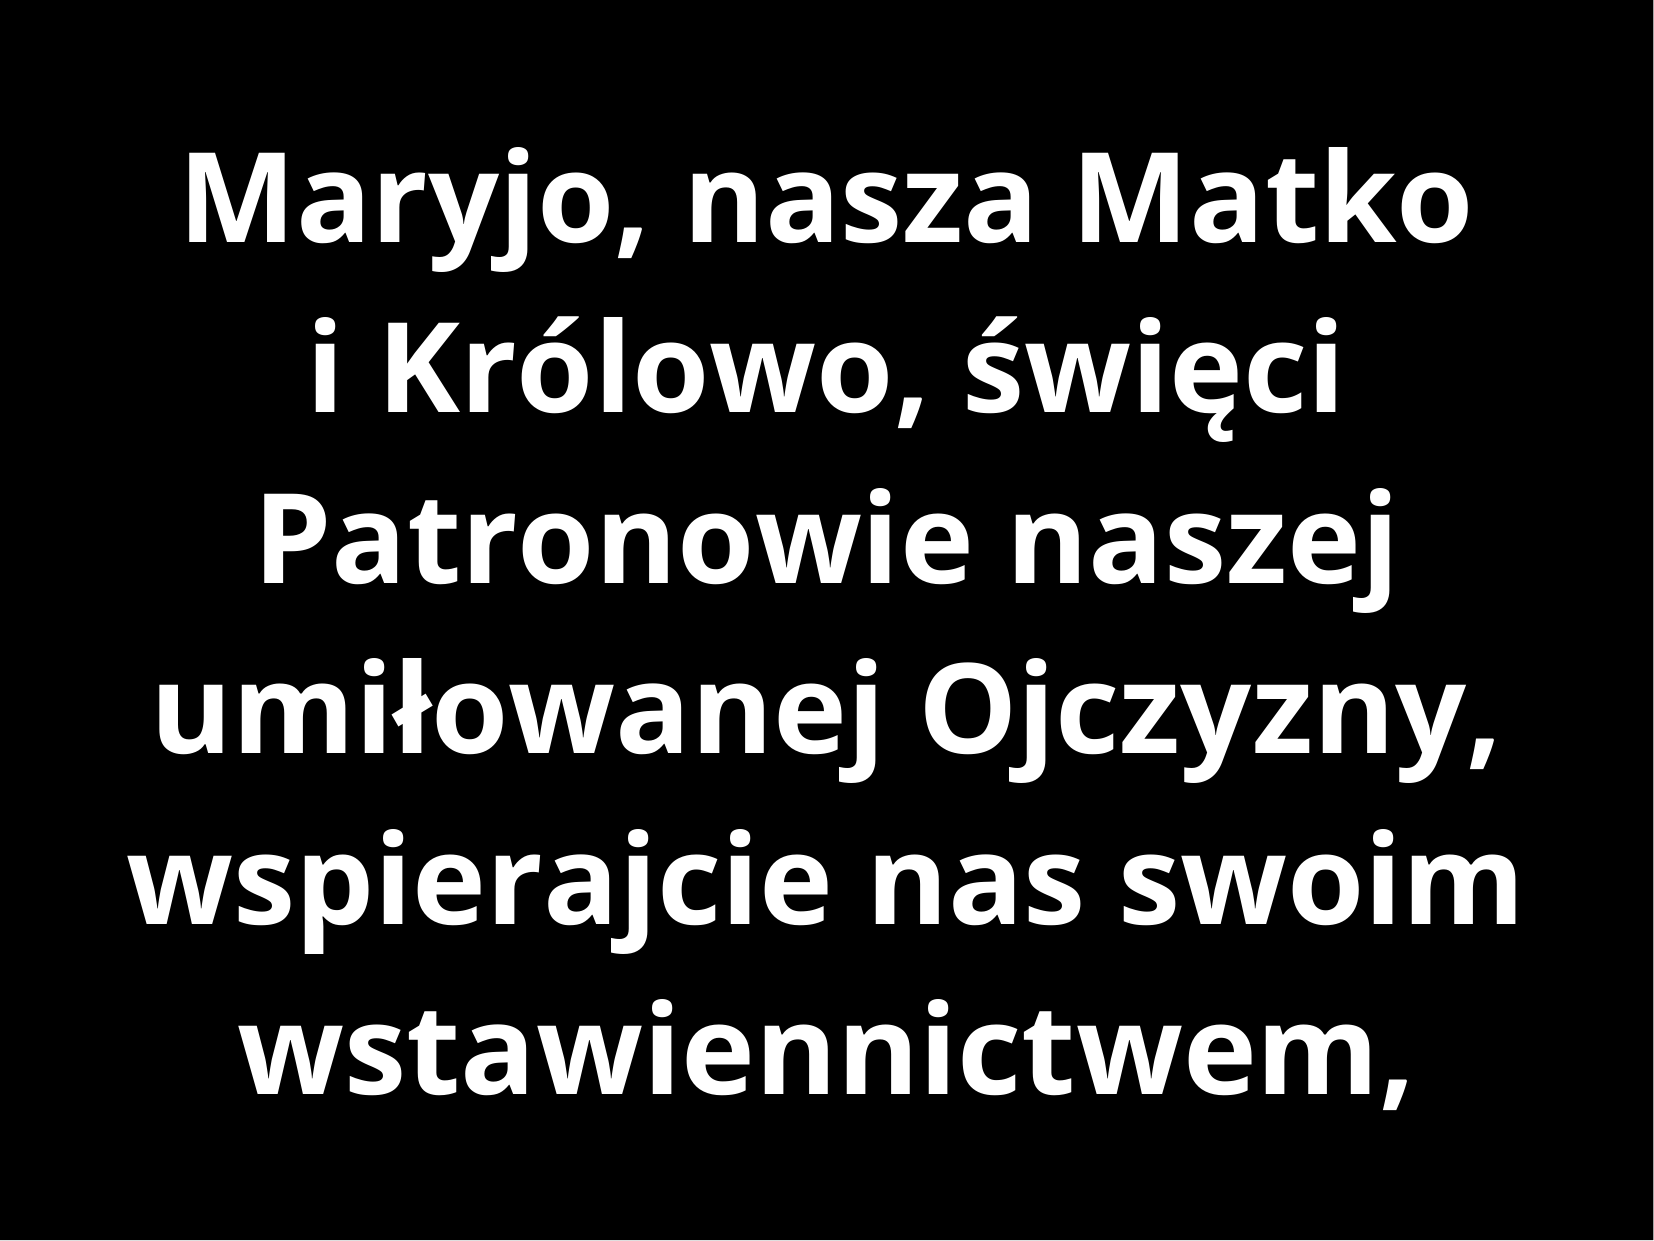

# Maryjo, nasza Matko i Królowo, święci Patronowie naszej umiłowanej Ojczyzny, wspierajcie nas swoim wstawiennictwem,